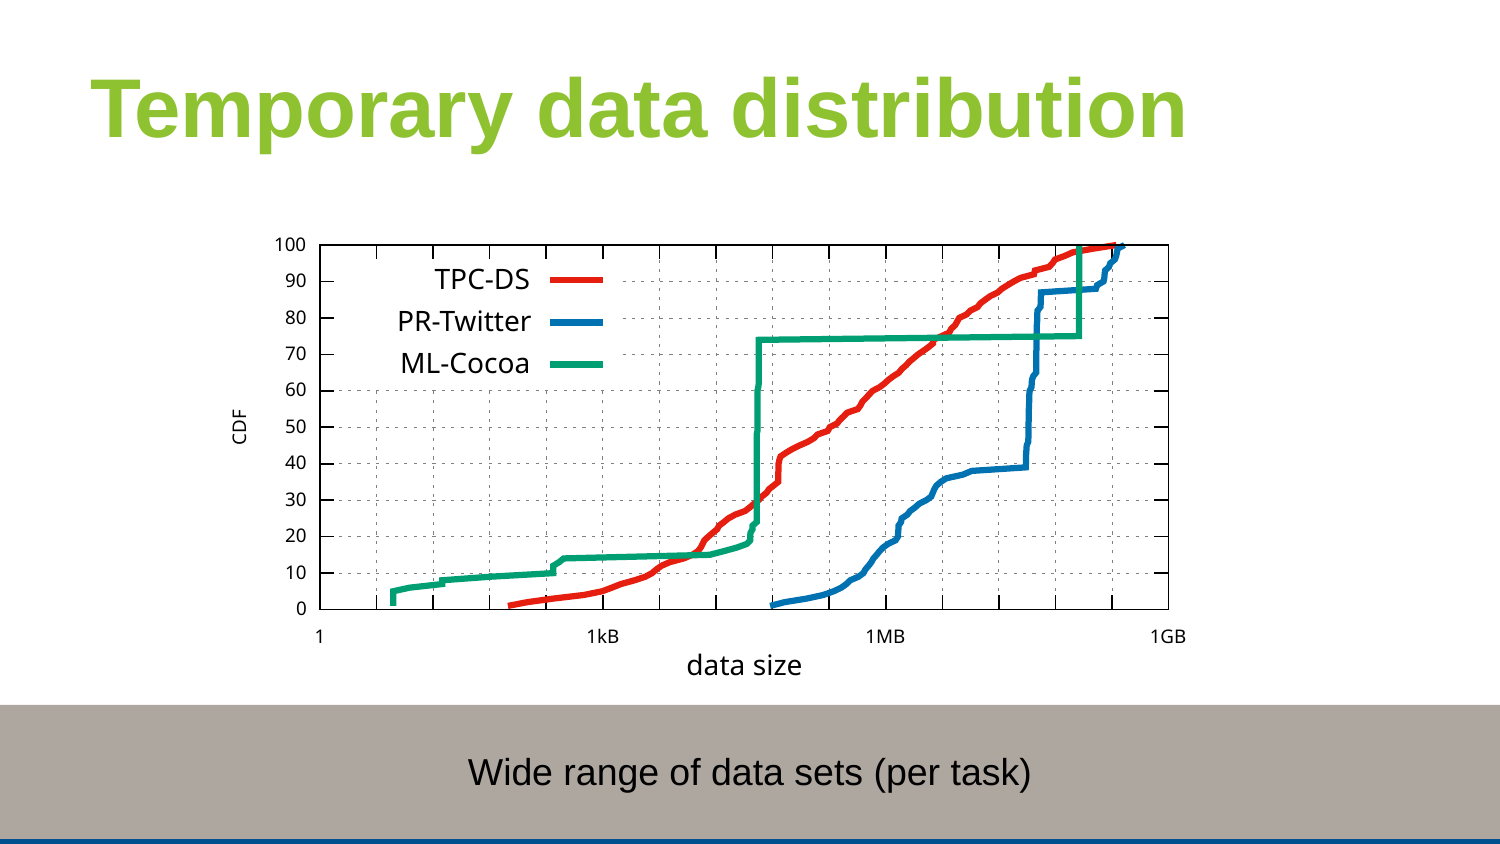

#
Temporary data distribution
Wide range of data sets (per task)
13